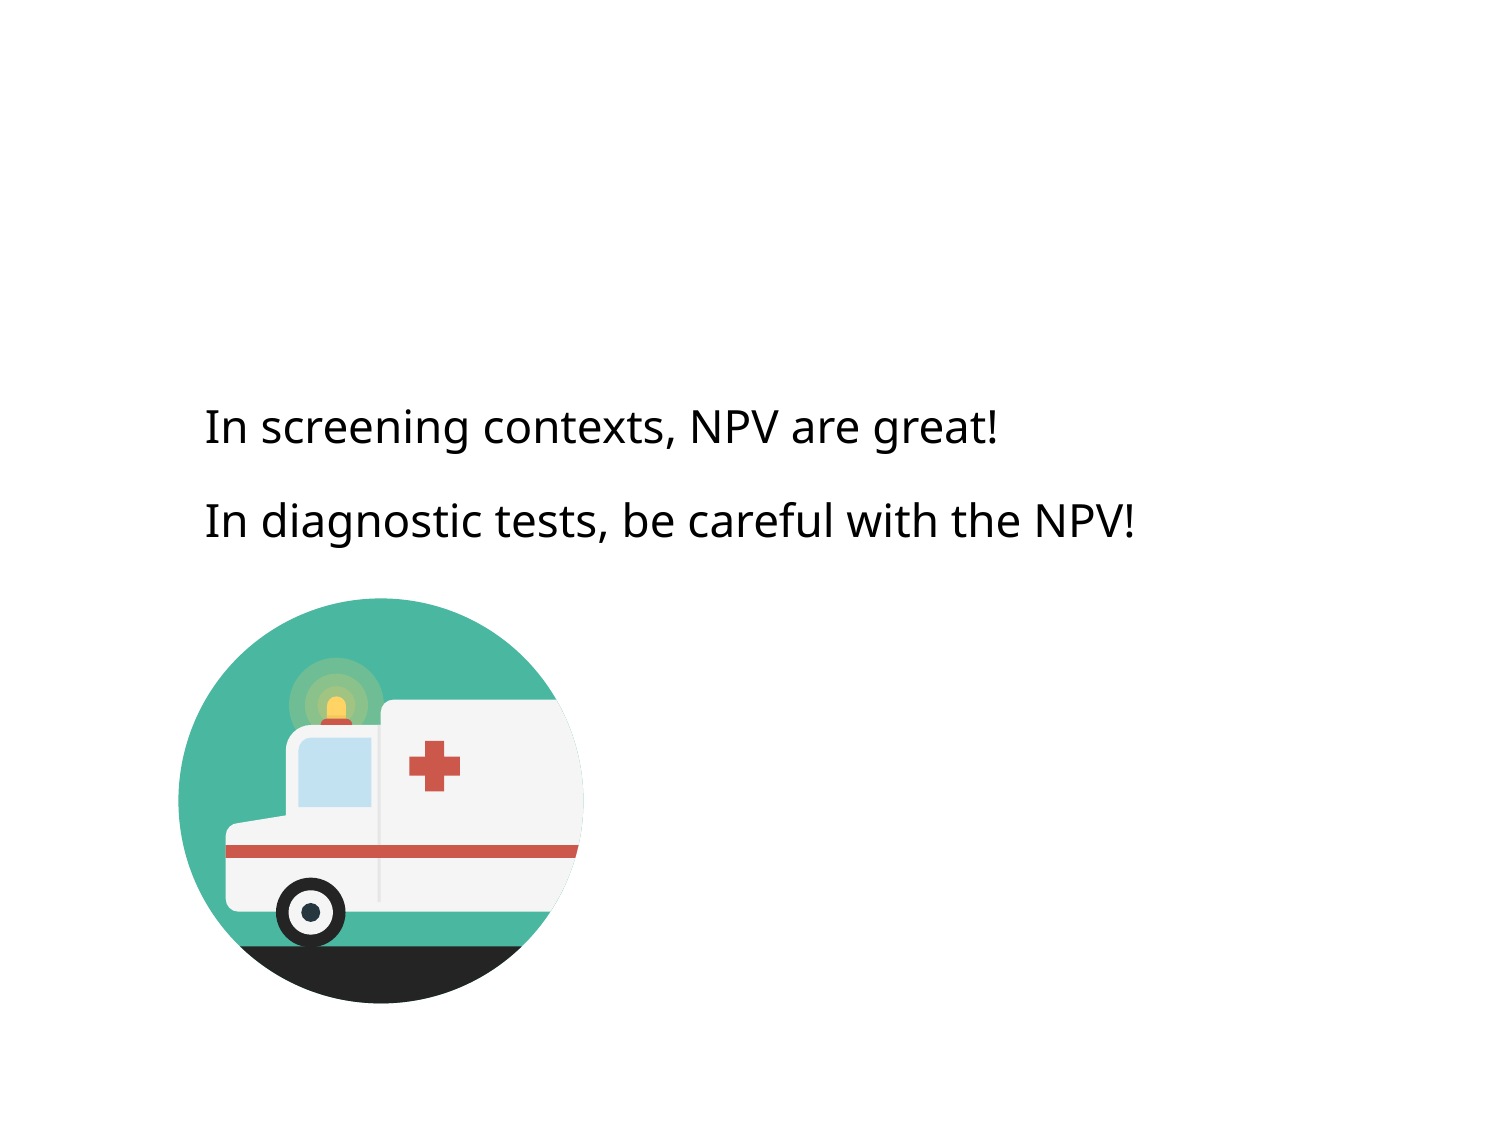

In screening contexts, NPV are great!
In diagnostic tests, be careful with the NPV!